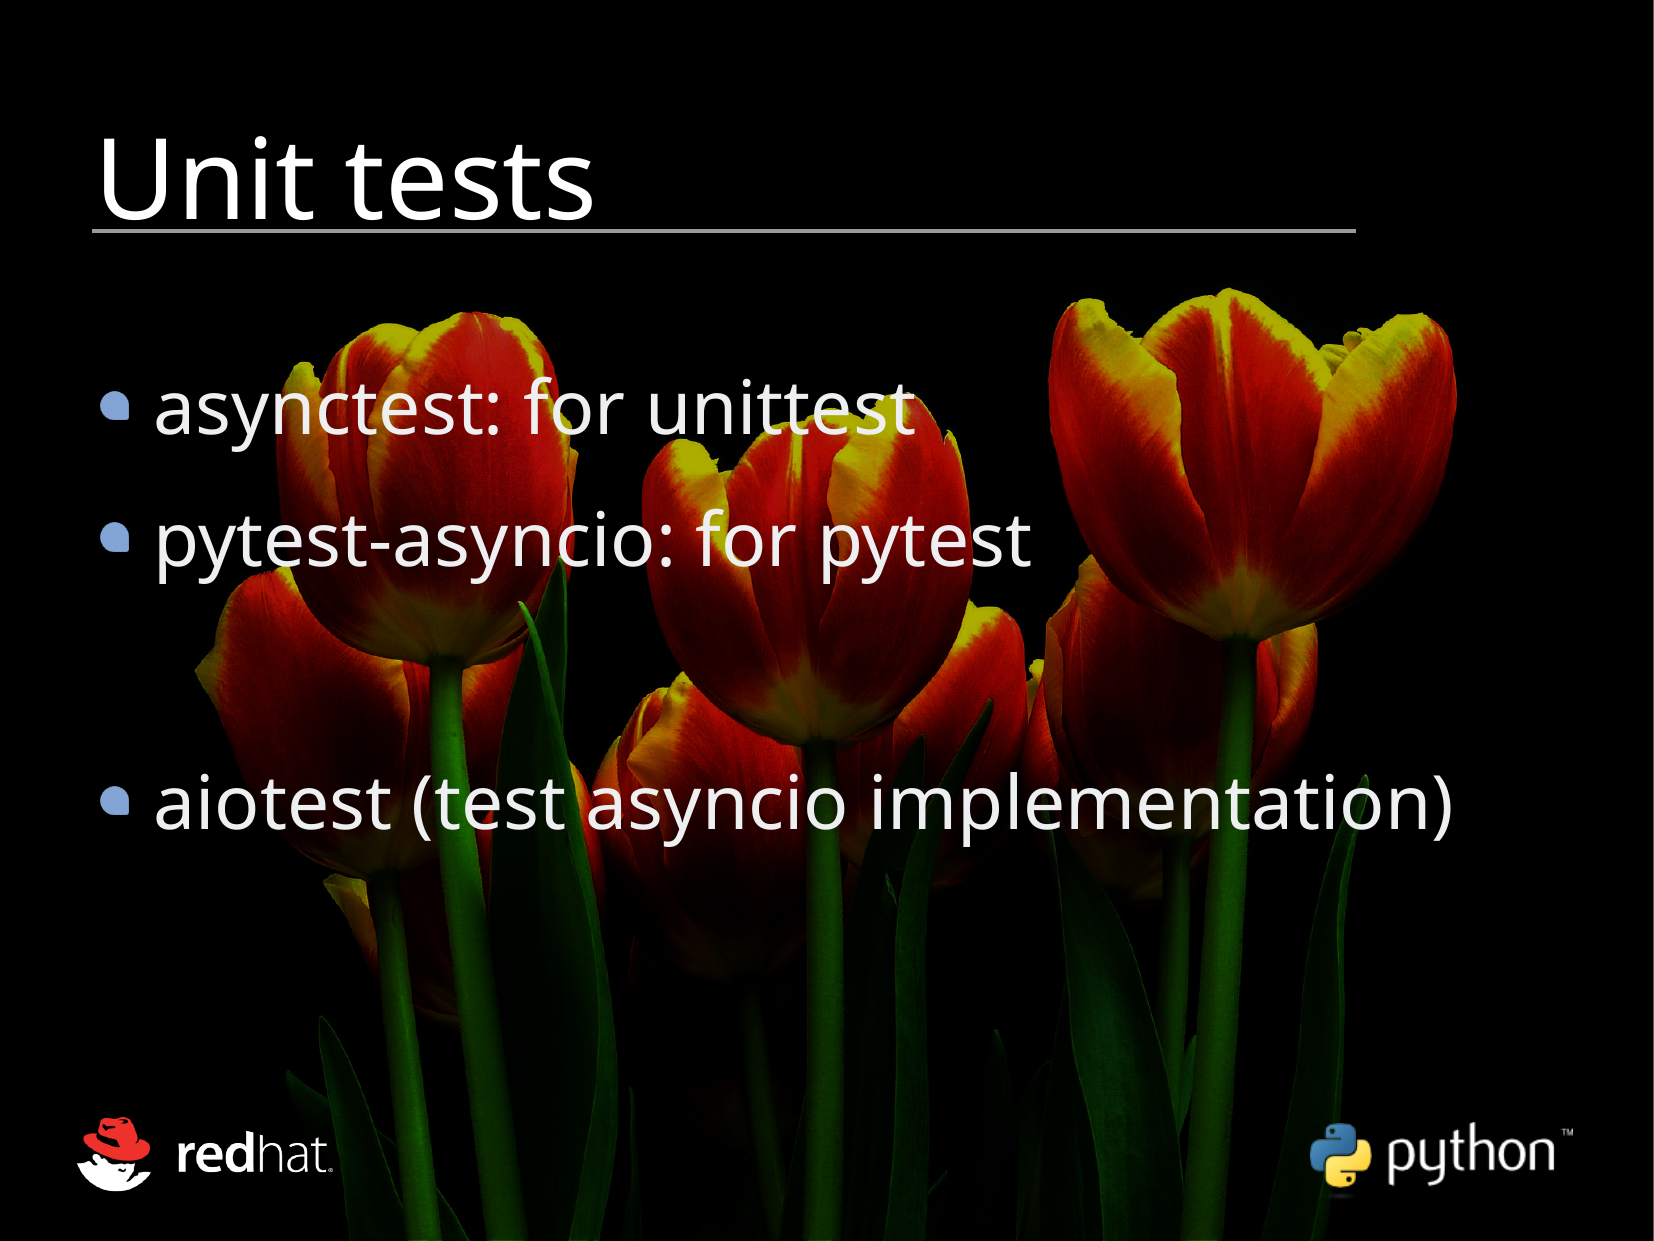

Unit tests
# asynctest: for unittest
pytest-asyncio: for pytest
aiotest (test asyncio implementation)